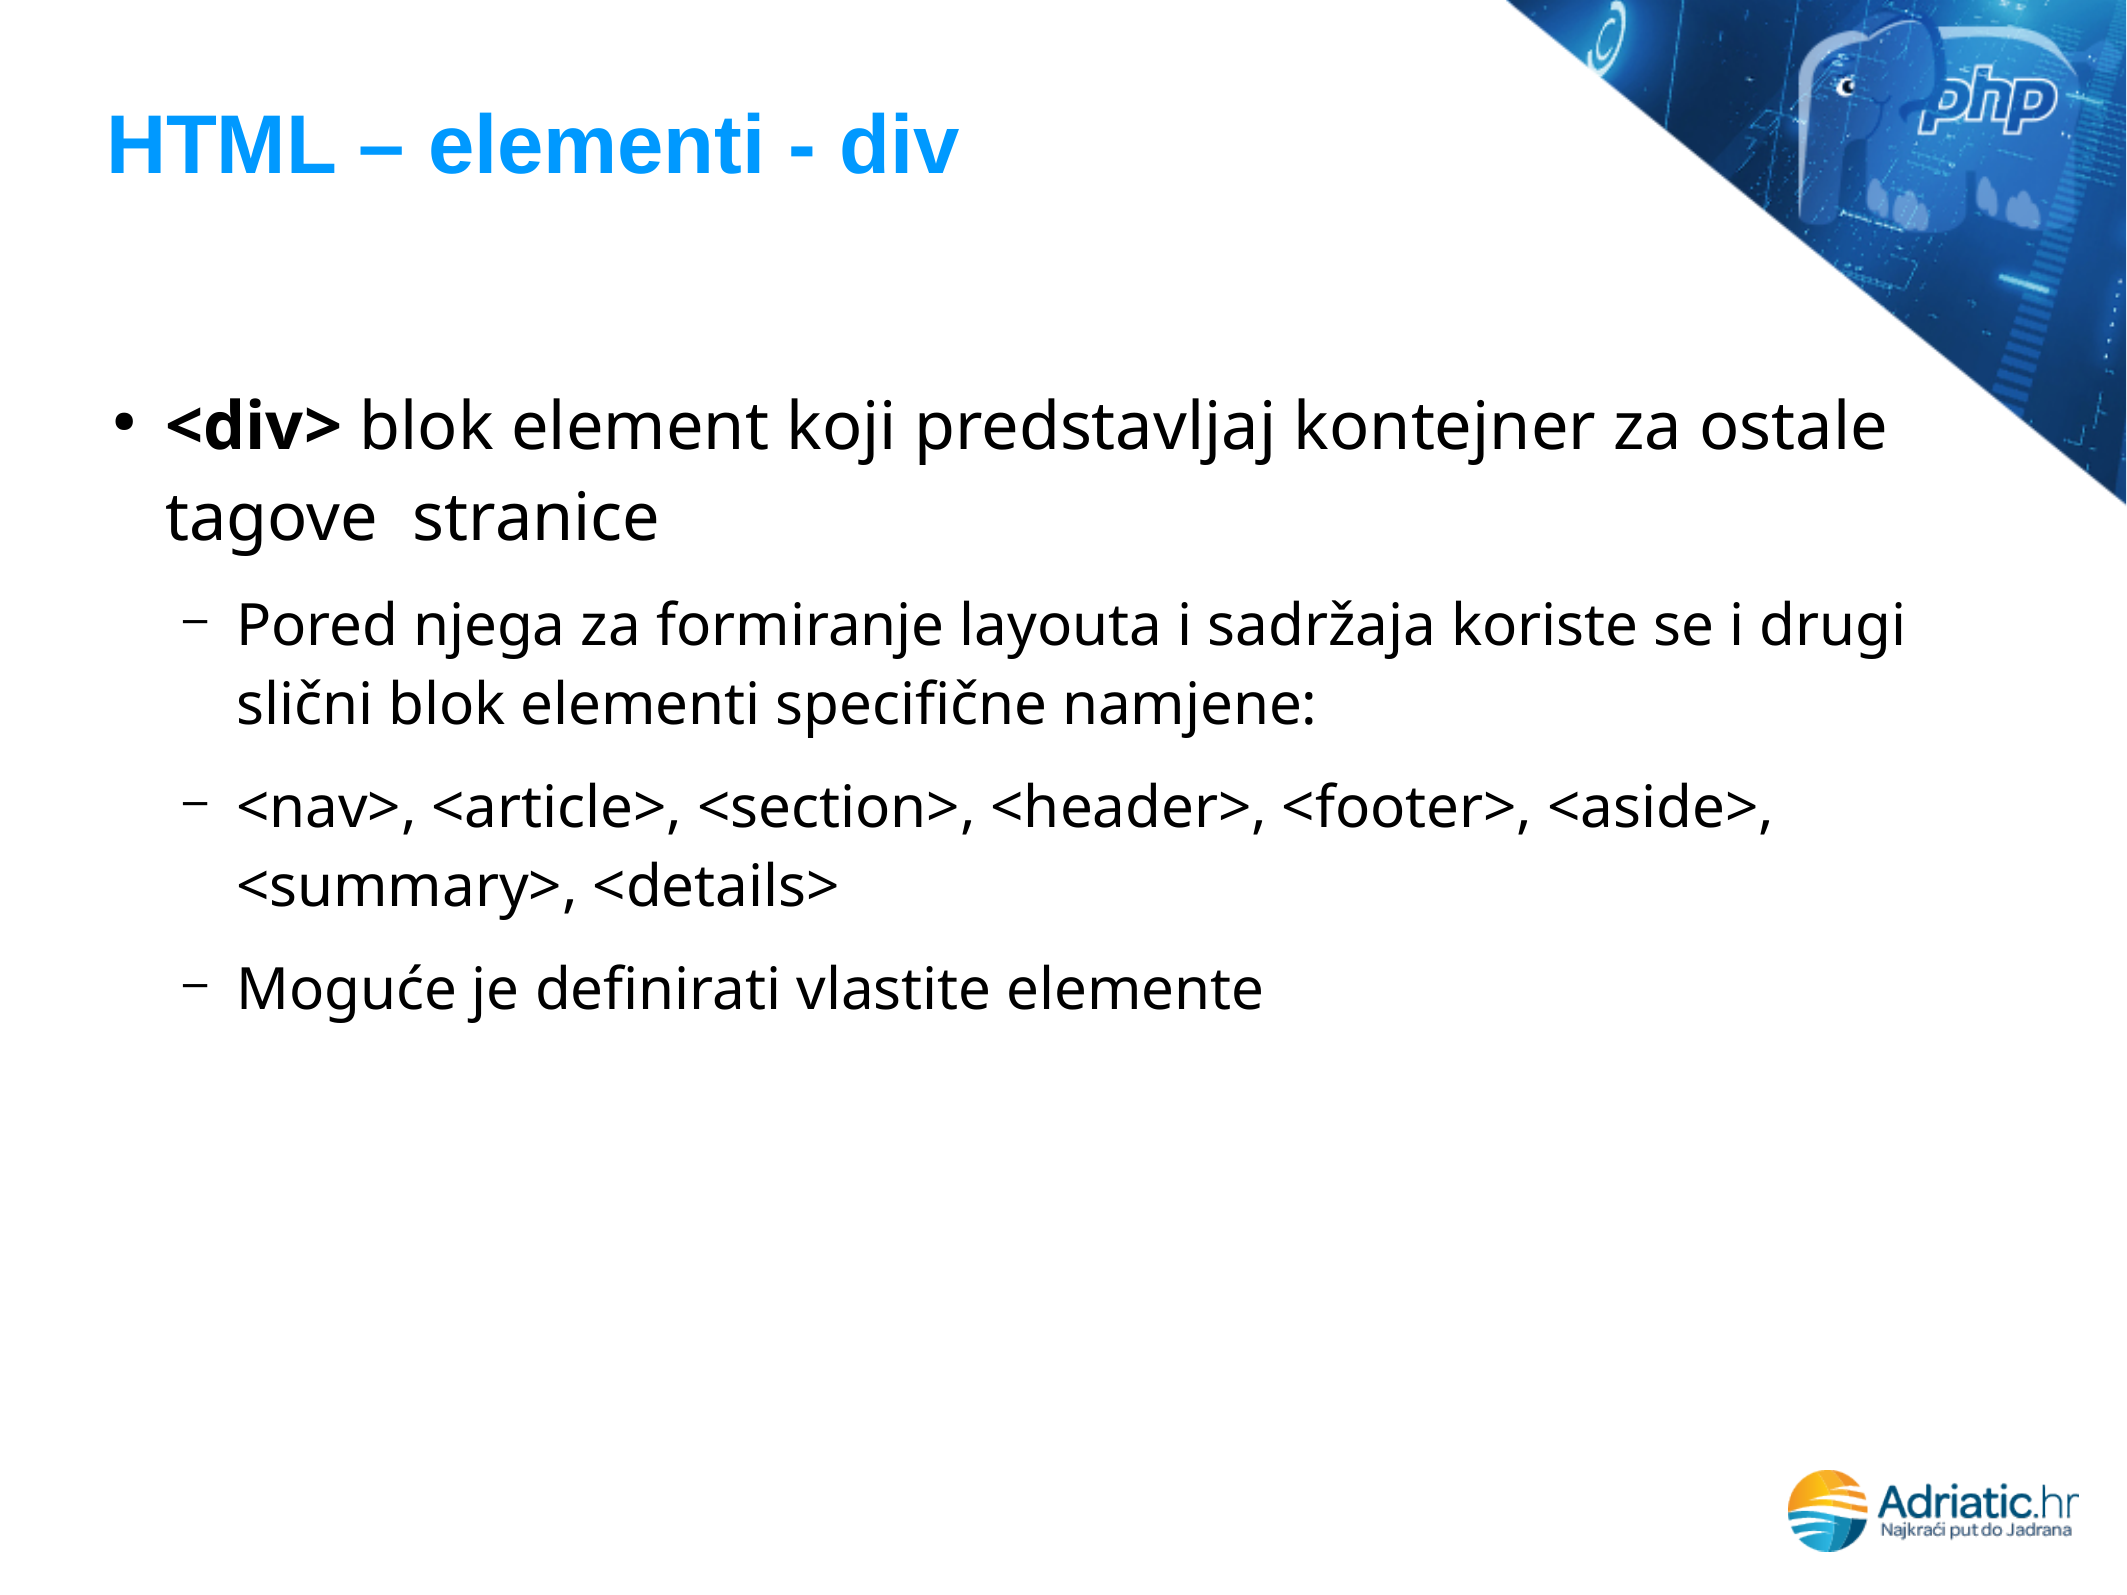

# HTML – elementi - div
<div> blok element koji predstavljaj kontejner za ostale tagove stranice
Pored njega za formiranje layouta i sadržaja koriste se i drugi slični blok elementi specifične namjene:
<nav>, <article>, <section>, <header>, <footer>, <aside>, <summary>, <details>
Moguće je definirati vlastite elemente